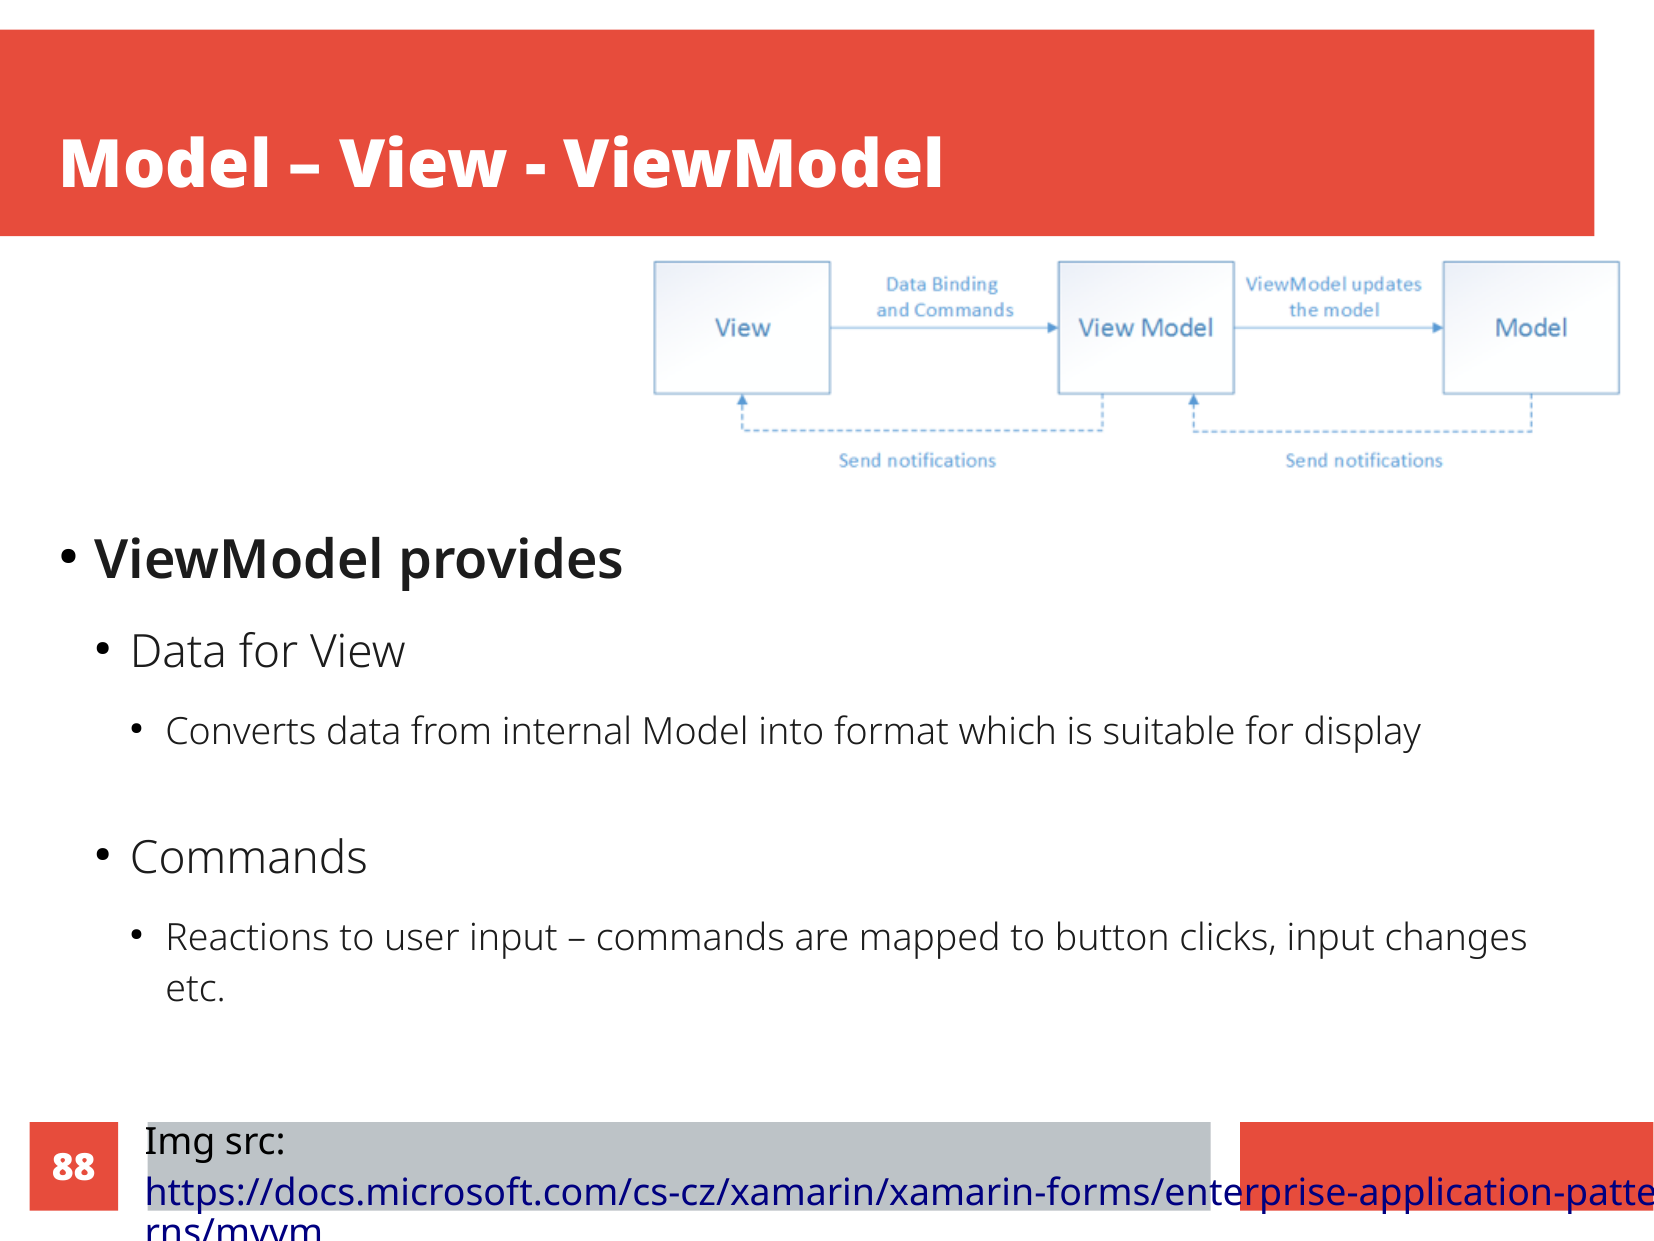

# Model – View - ViewModel
ViewModel provides
Data for View
Converts data from internal Model into format which is suitable for display
Commands
Reactions to user input – commands are mapped to button clicks, input changes etc.
Img src: https://docs.microsoft.com/cs-cz/xamarin/xamarin-forms/enterprise-application-patterns/mvvm
88